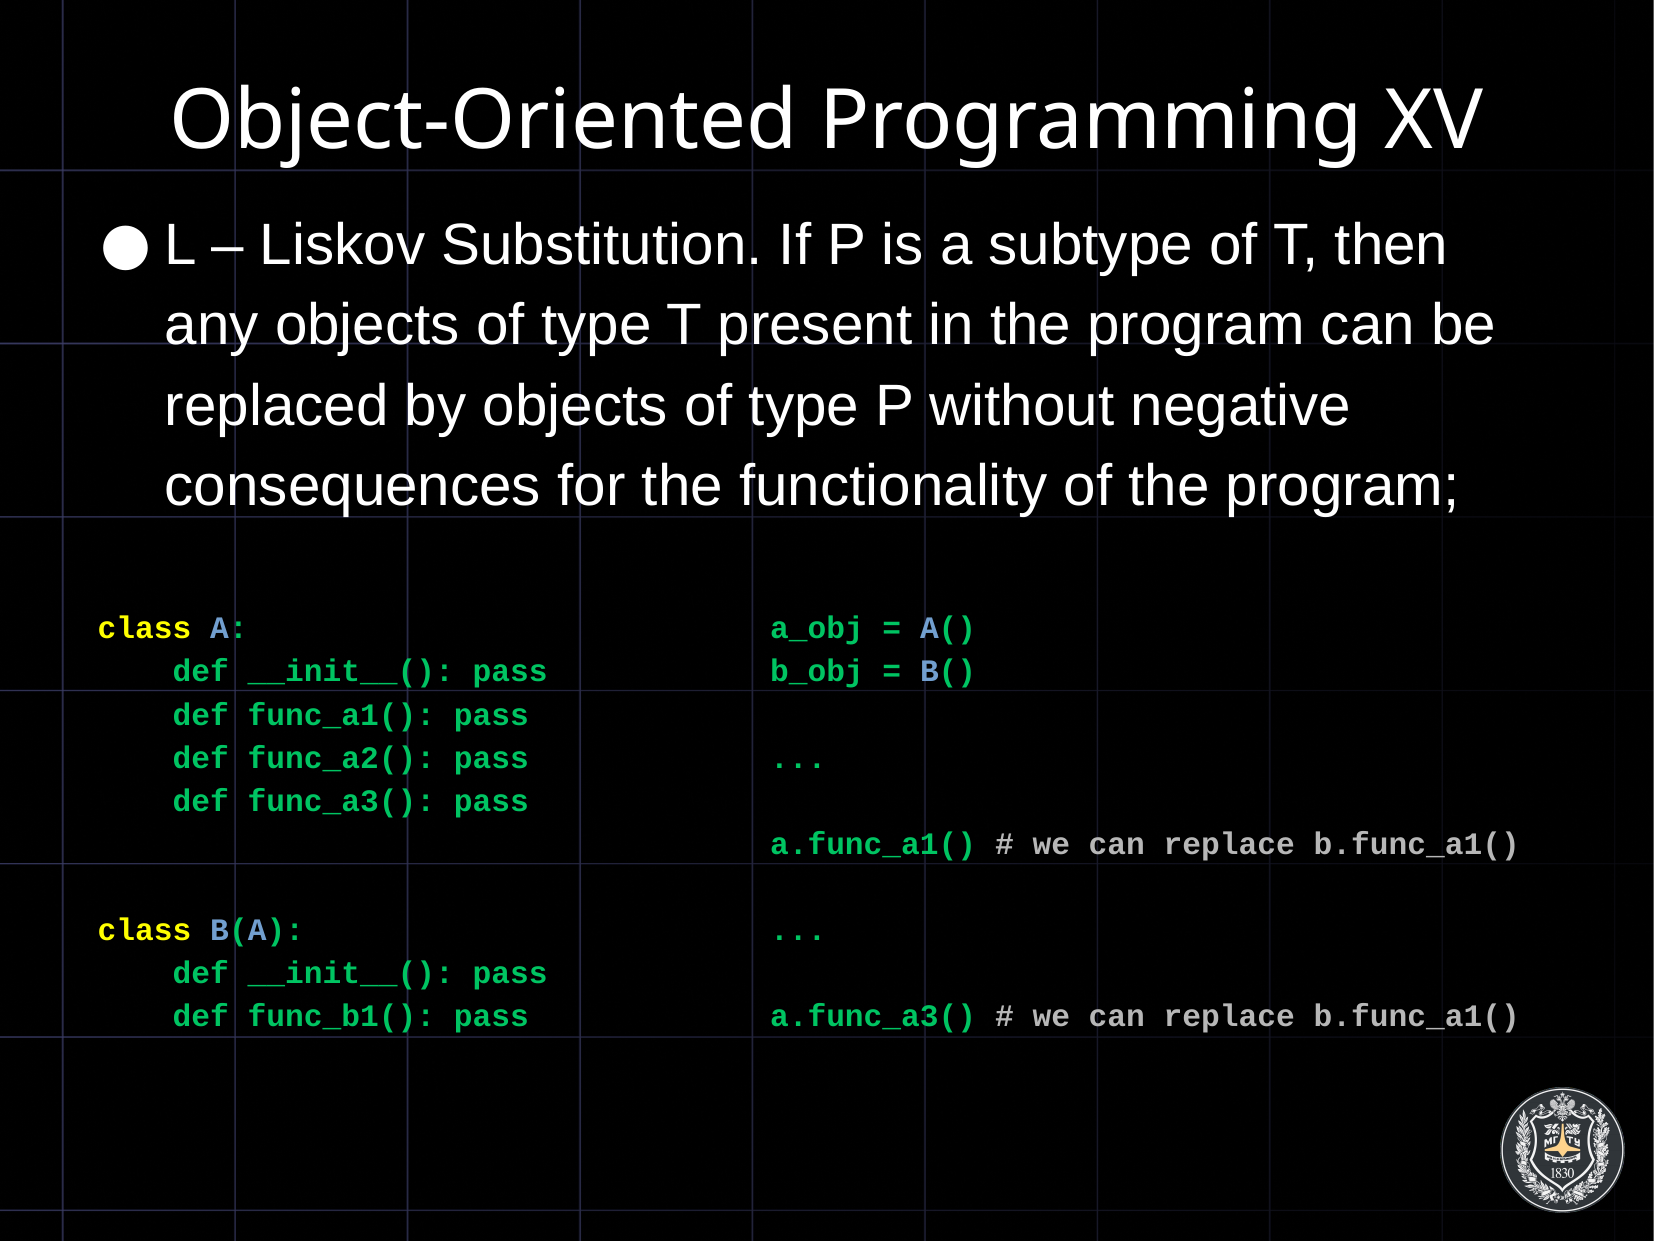

Object-Oriented Programming XV
L – Liskov Substitution. If P is a subtype of T, then any objects of type T present in the program can be replaced by objects of type P without negative consequences for the functionality of the program;
class A:
	def __init__(): pass
	def func_a1(): pass
	def func_a2(): pass
	def func_a3(): pass
class B(A):
	def __init__(): pass
	def func_b1(): pass
a_obj = A()
b_obj = B()
...
a.func_a1() # we can replace b.func_a1()
...
a.func_a3() # we can replace b.func_a1()